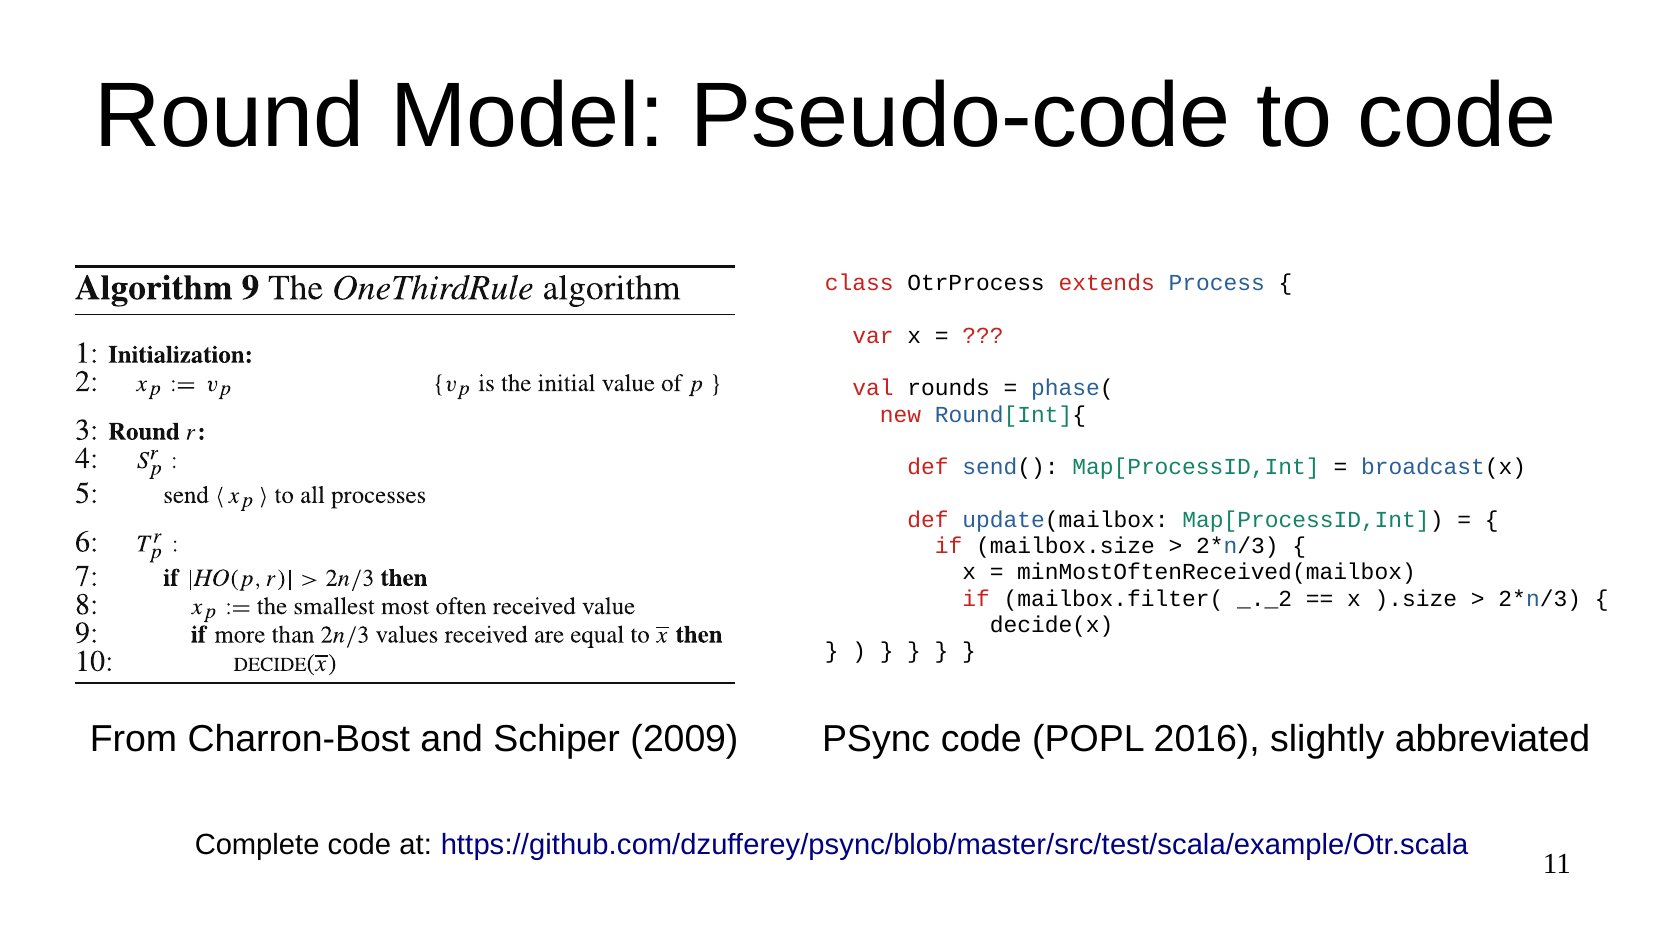

# Round Model: Pseudo-code to code
class OtrProcess extends Process {
 var x = ???
 val rounds = phase(
 new Round[Int]{
 def send(): Map[ProcessID,Int] = broadcast(x)
 def update(mailbox: Map[ProcessID,Int]) = {
 if (mailbox.size > 2*n/3) {
 x = minMostOftenReceived(mailbox)
 if (mailbox.filter( _._2 == x ).size > 2*n/3) {
 decide(x)
} ) } } } }
From Charron-Bost and Schiper (2009)
PSync code (POPL 2016), slightly abbreviated
Complete code at: https://github.com/dzufferey/psync/blob/master/src/test/scala/example/Otr.scala
11